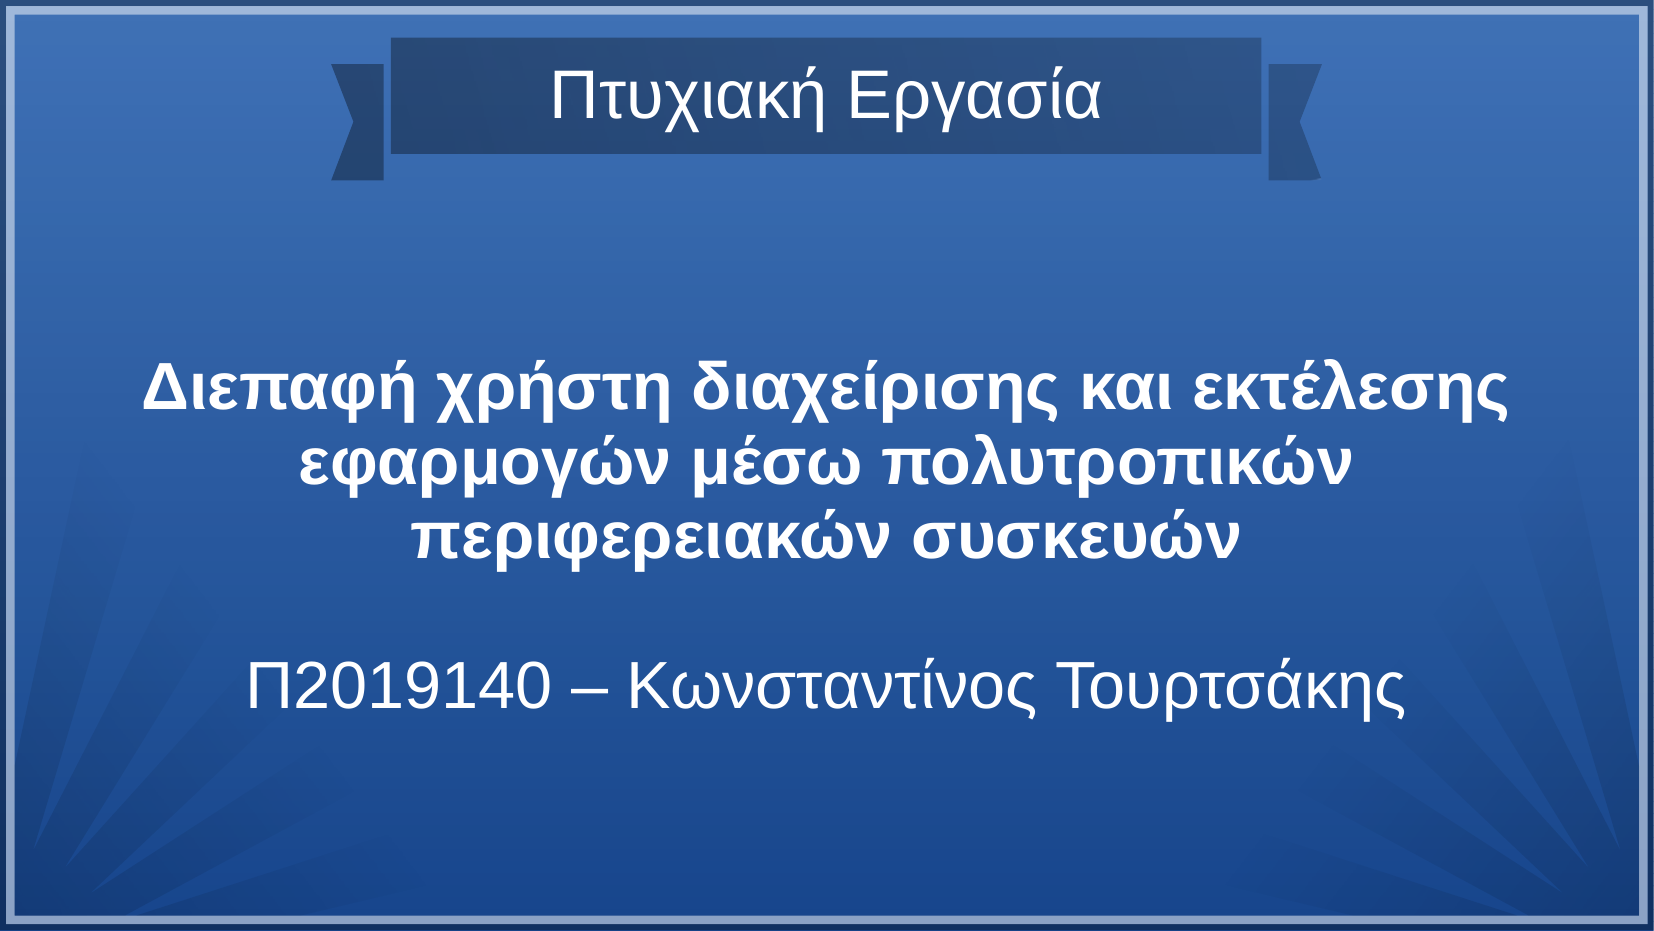

# Πτυχιακή Εργασία
Διεπαφή χρήστη διαχείρισης και εκτέλεσης
εφαρμογών μέσω πολυτροπικών
περιφερειακών συσκευών
Π2019140 – Κωνσταντίνος Τουρτσάκης